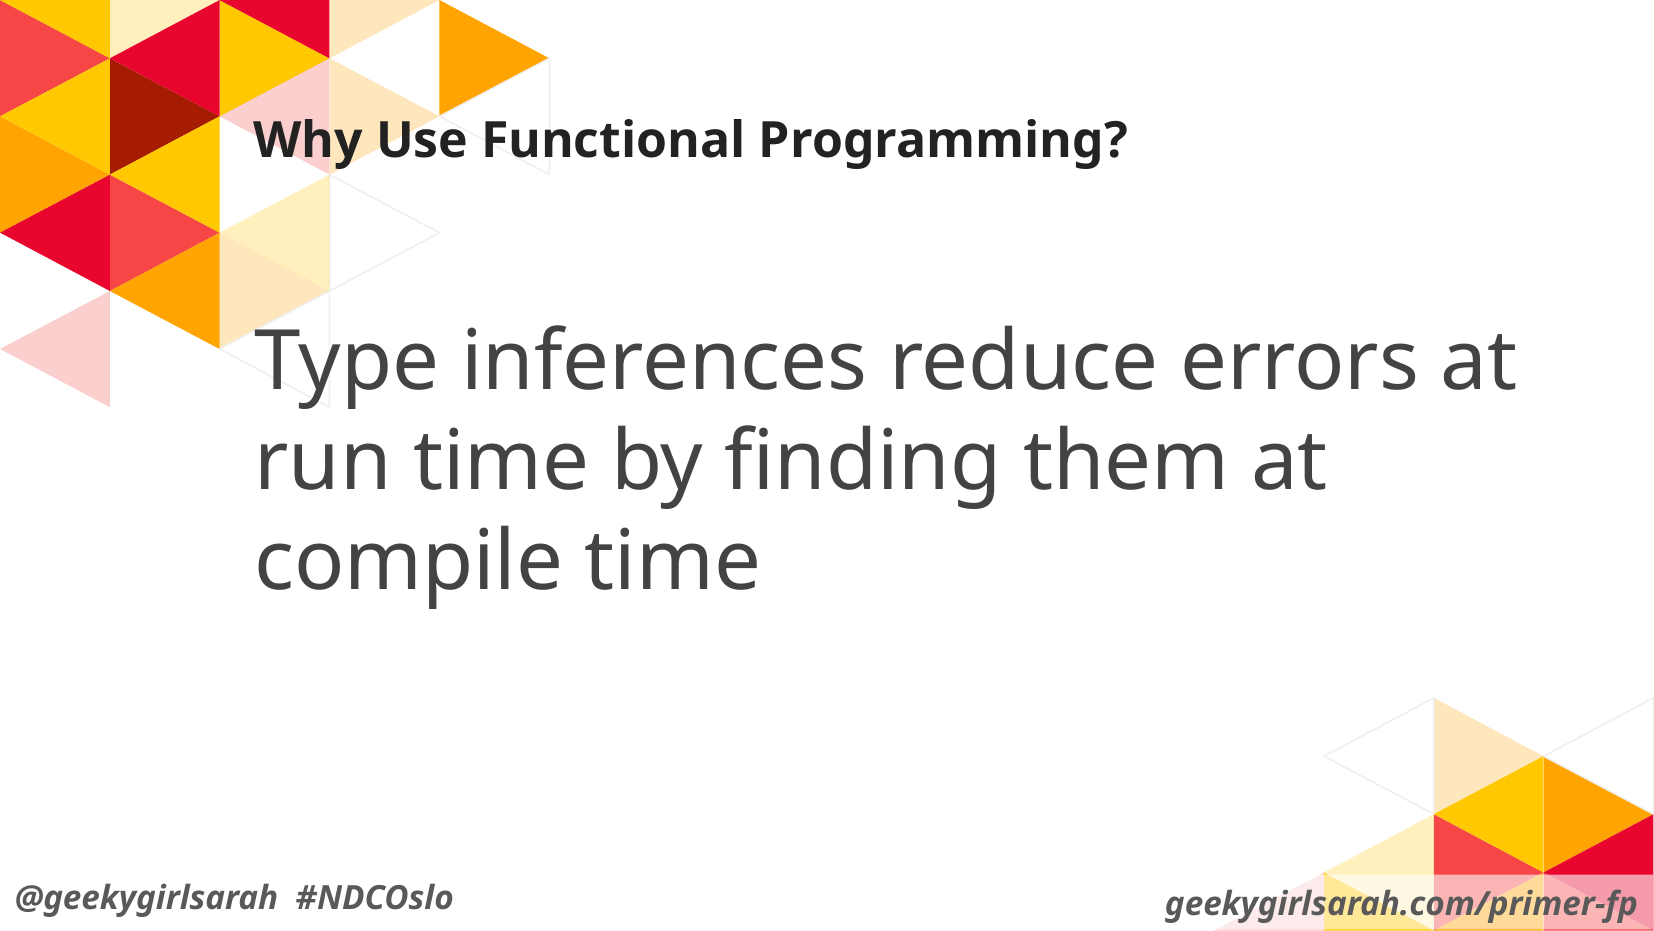

# Why Use Functional Programming?
Type inferences reduce errors at run time by finding them at compile time